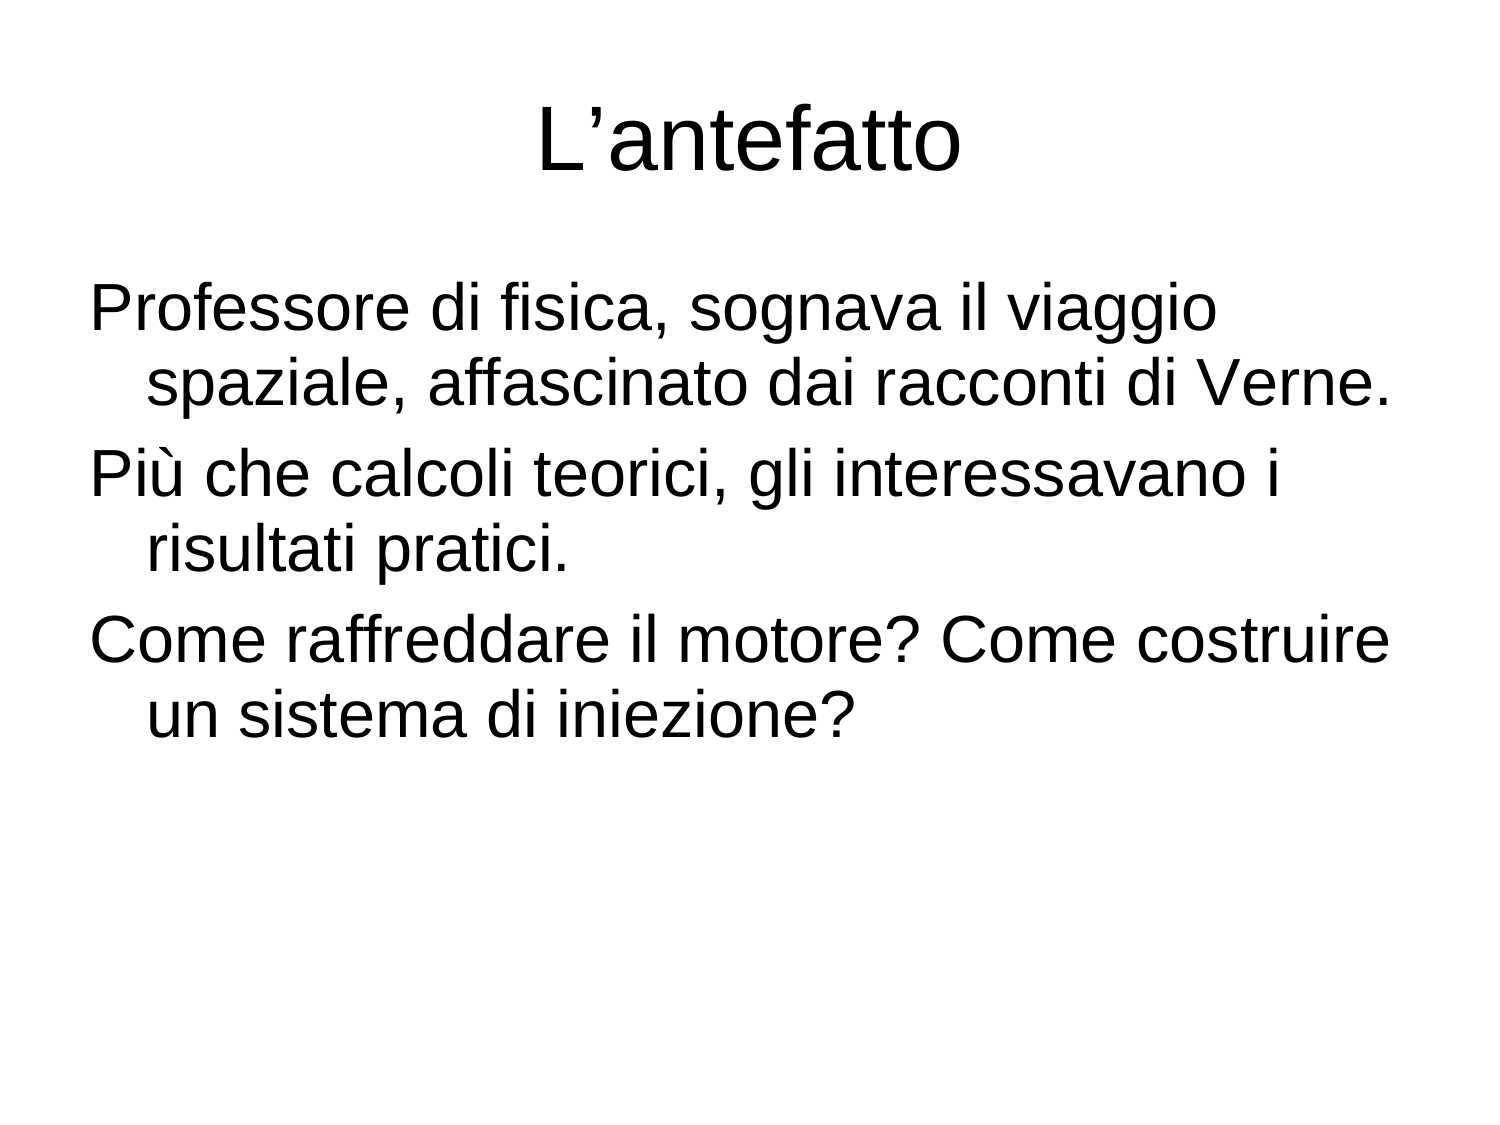

# L’antefatto
Professore di fisica, sognava il viaggio spaziale, affascinato dai racconti di Verne.
Più che calcoli teorici, gli interessavano i risultati pratici.
Come raffreddare il motore? Come costruire un sistema di iniezione?